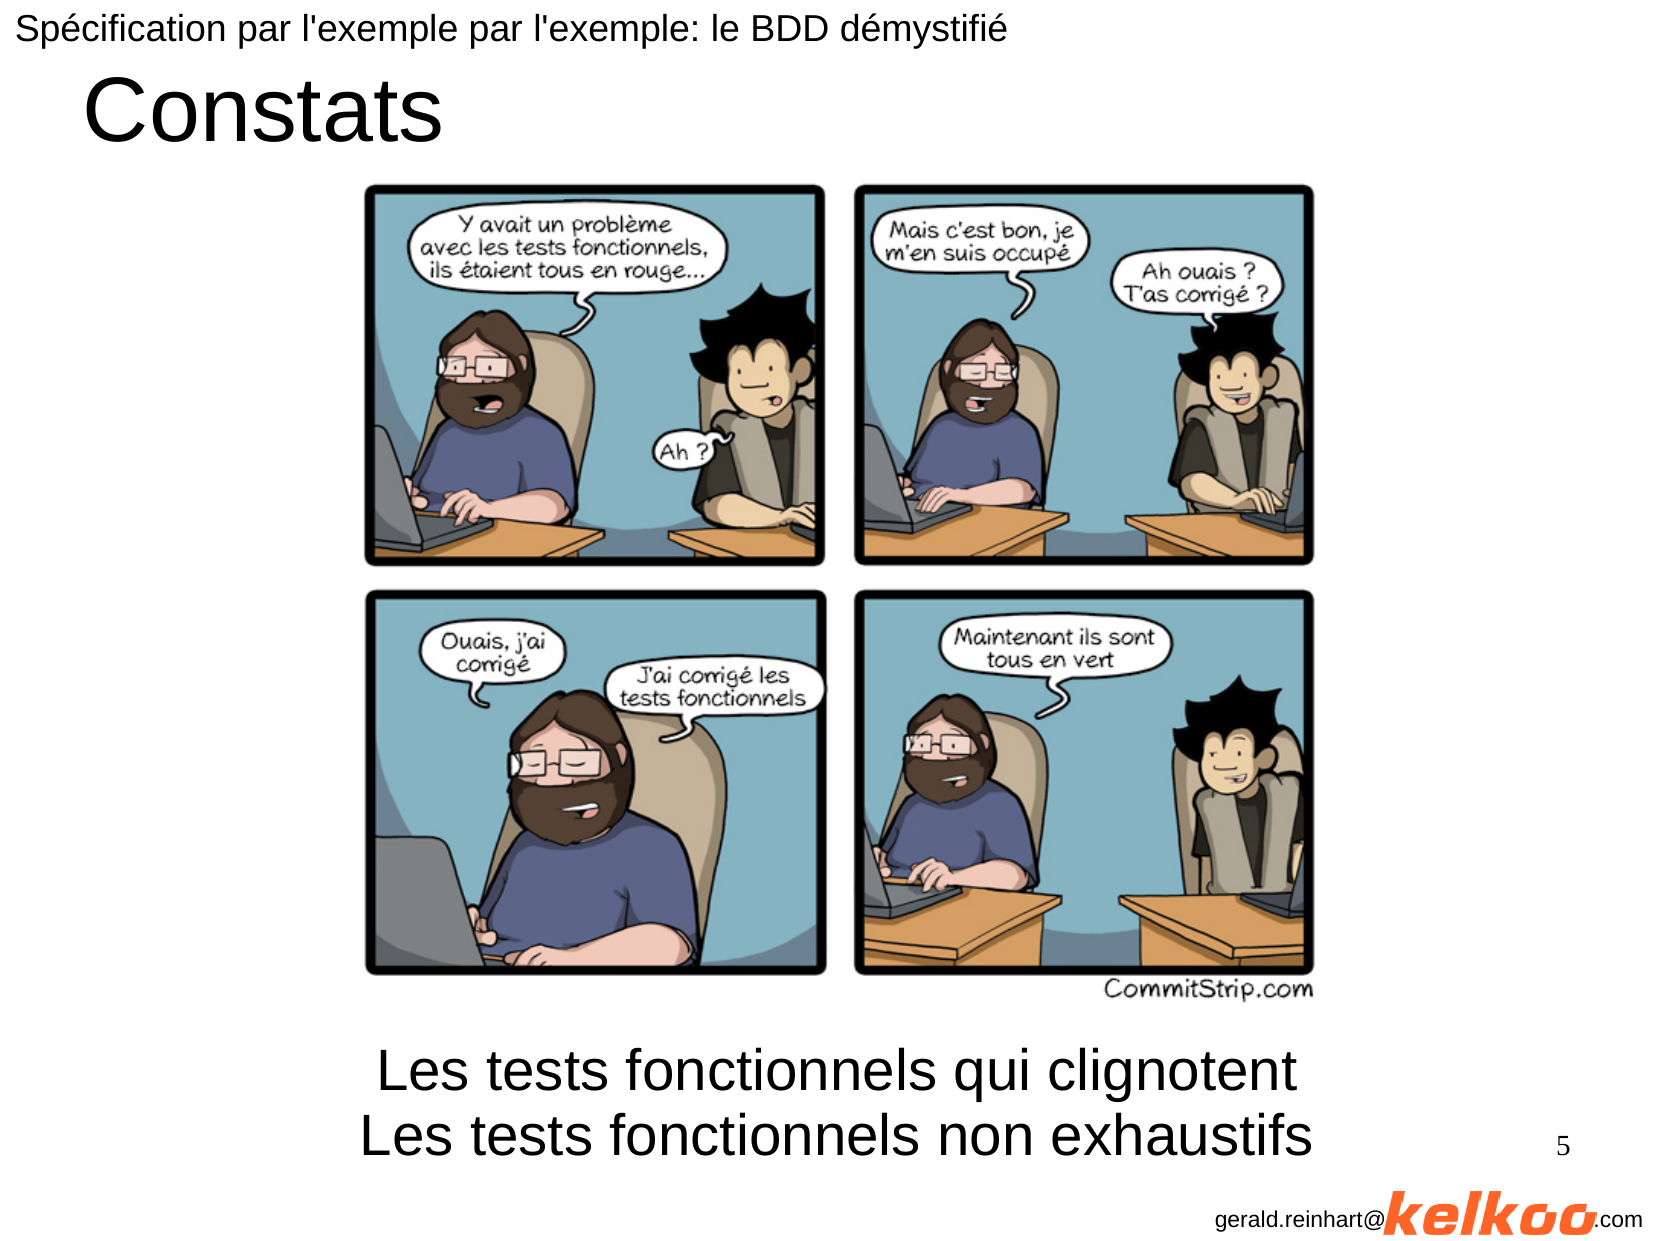

Spécification par l'exemple par l'exemple: le BDD démystifié
Constats
Les tests fonctionnels qui clignotent
Les tests fonctionnels non exhaustifs
5
 gerald.reinhart@ .com